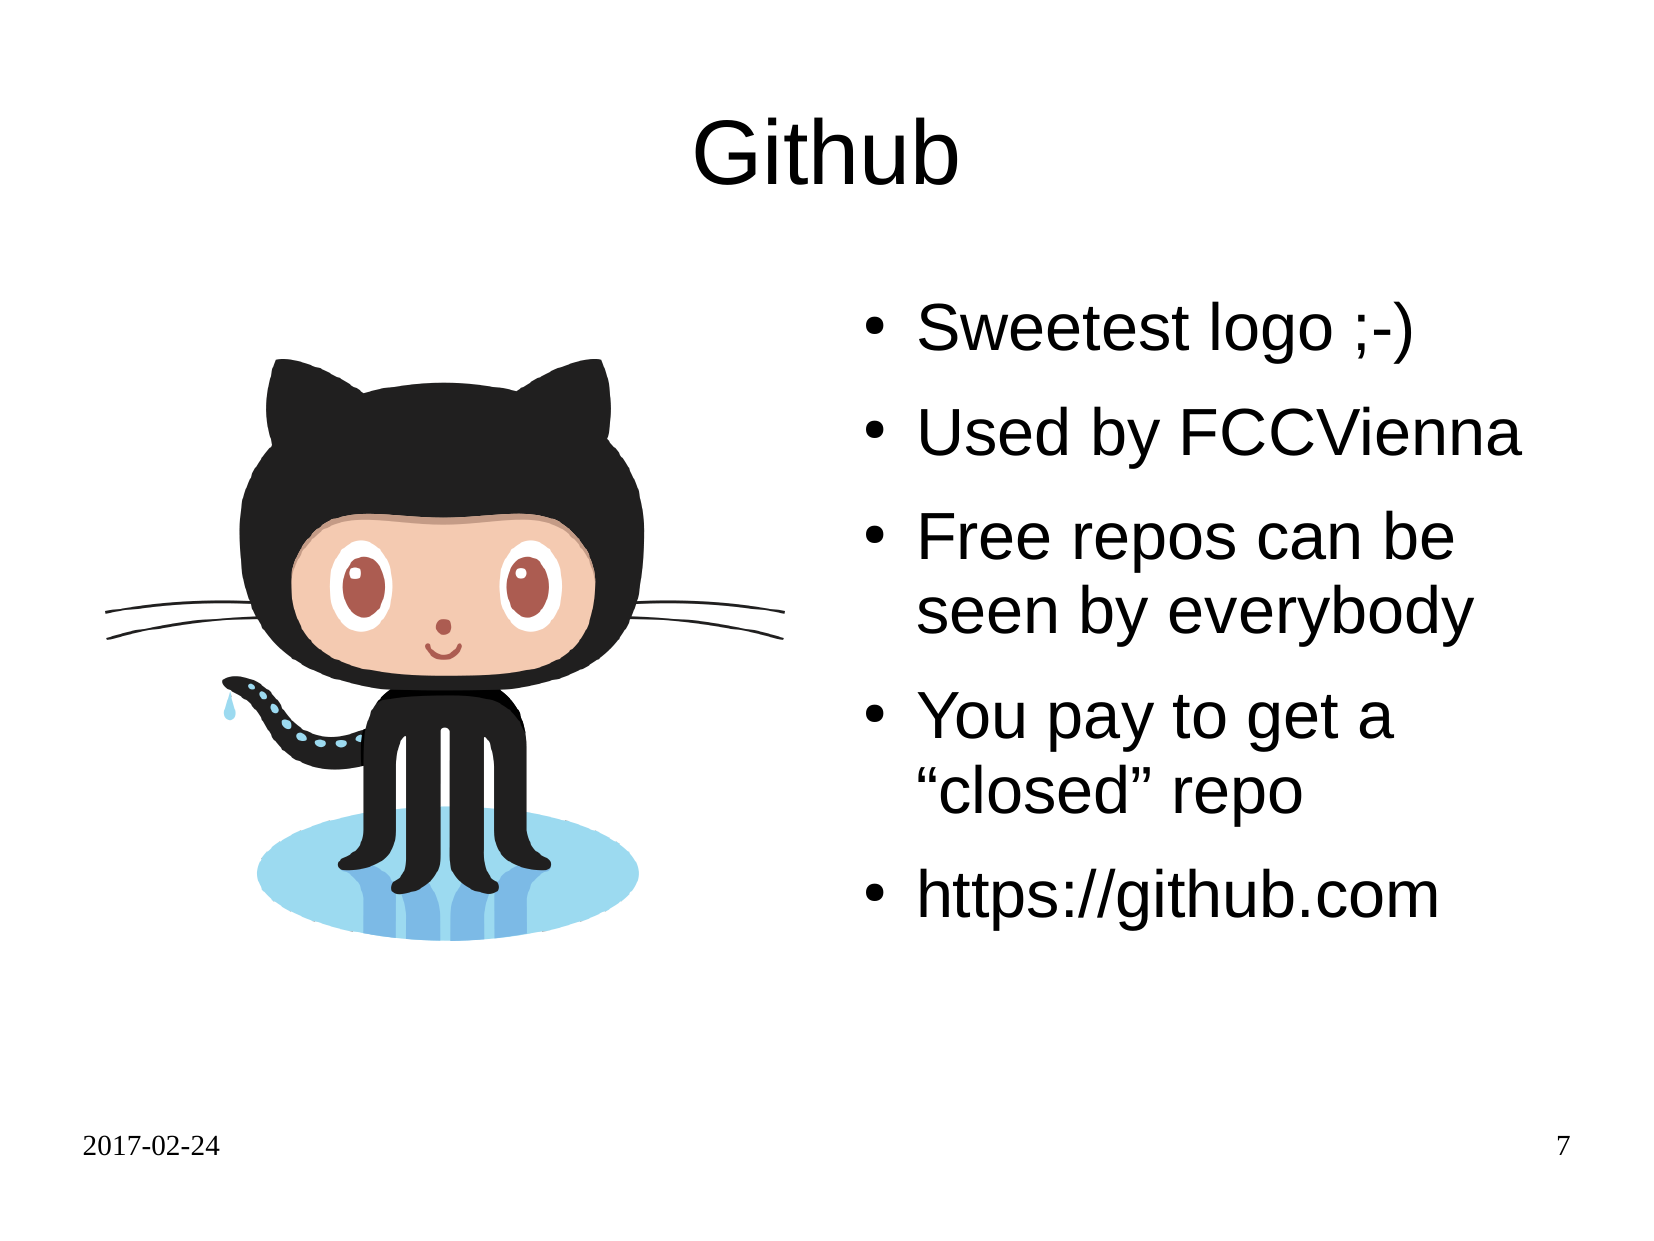

# Github
Sweetest logo ;-)
Used by FCCVienna
Free repos can be seen by everybody
You pay to get a “closed” repo
https://github.com
2017-02-24
7